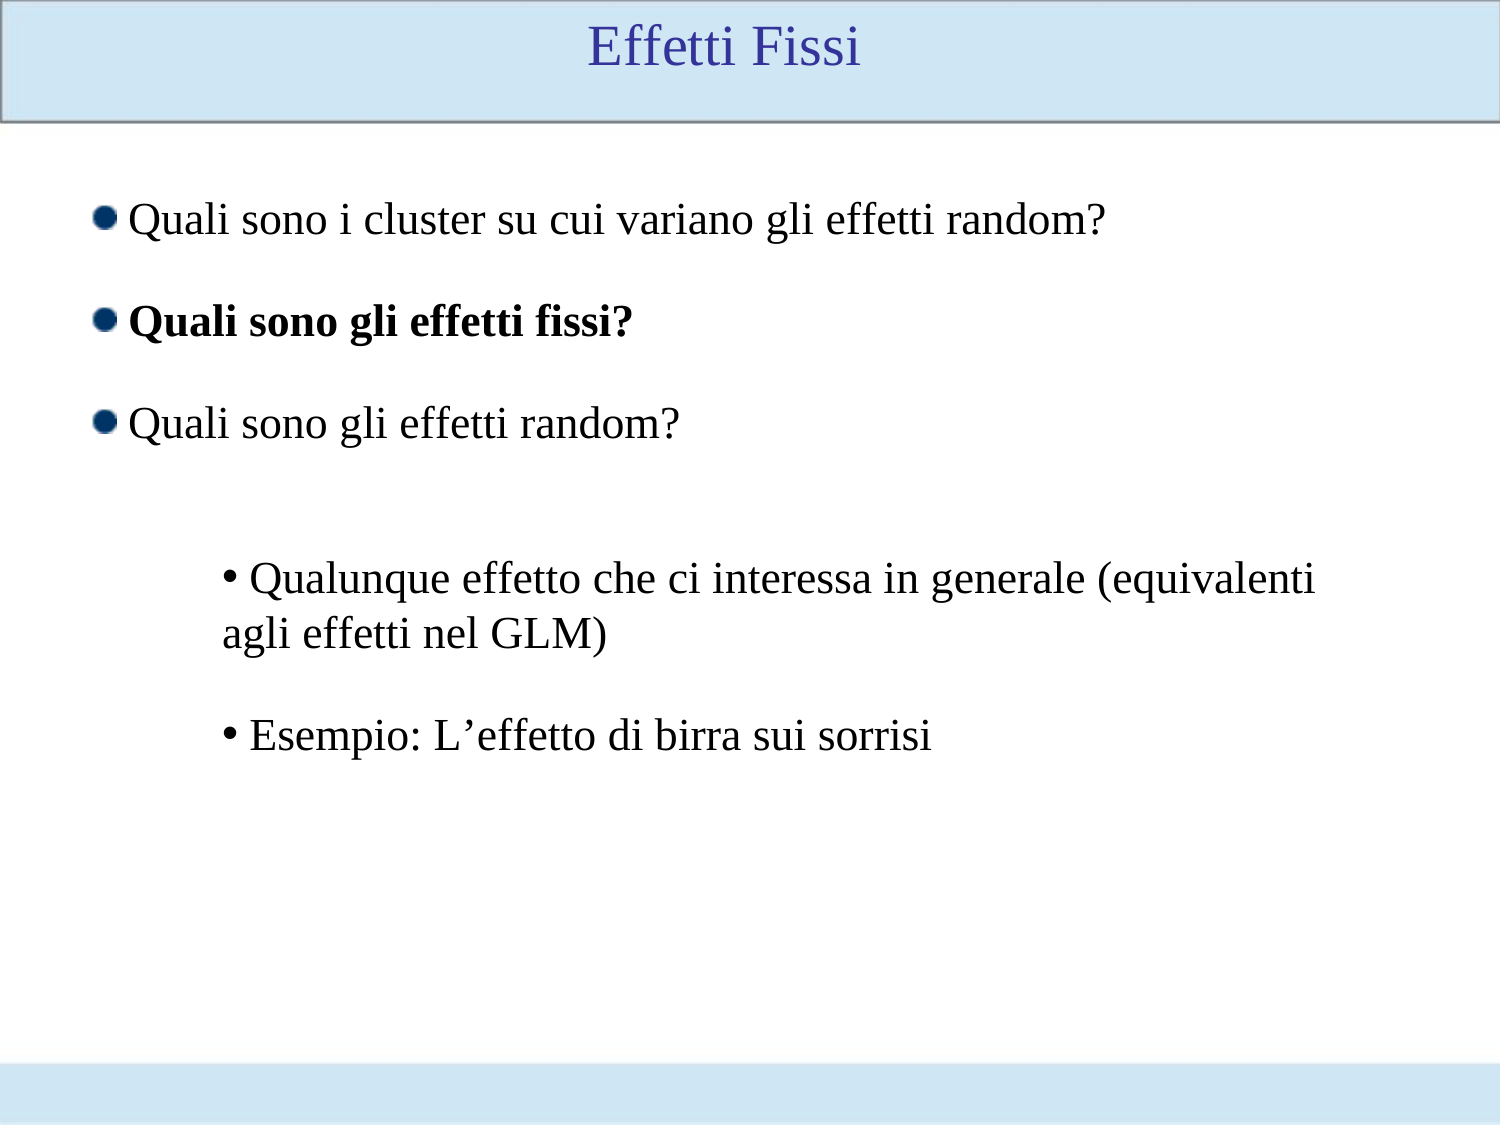

# Effetti Fissi
 Quali sono i cluster su cui variano gli effetti random?
 Quali sono gli effetti fissi?
 Quali sono gli effetti random?
 Qualunque effetto che ci interessa in generale (equivalenti agli effetti nel GLM)
 Esempio: L’effetto di birra sui sorrisi
40